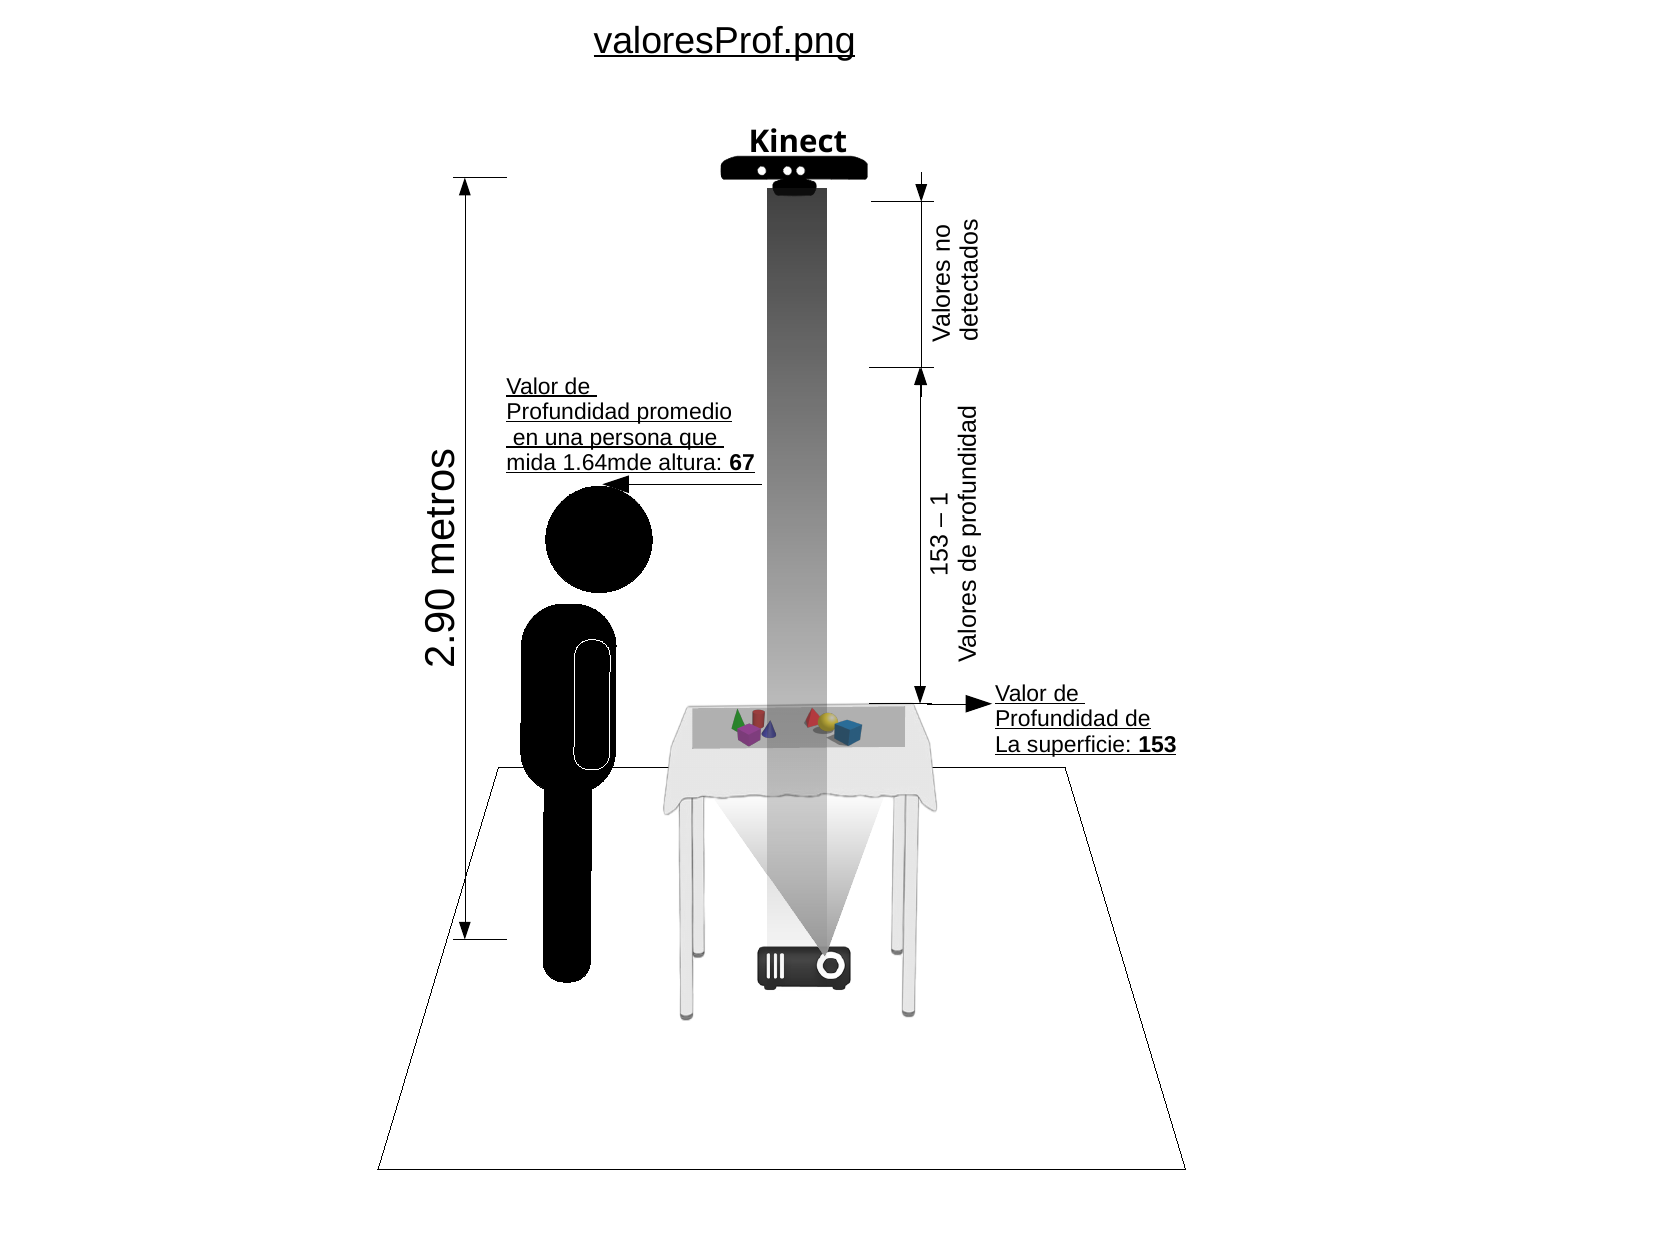

valoresProf.png
Kinect
Valor de
Profundidad promedio
 en una persona que
mida 1.64mde altura: 67
Valor de
Profundidad de
La superficie: 153